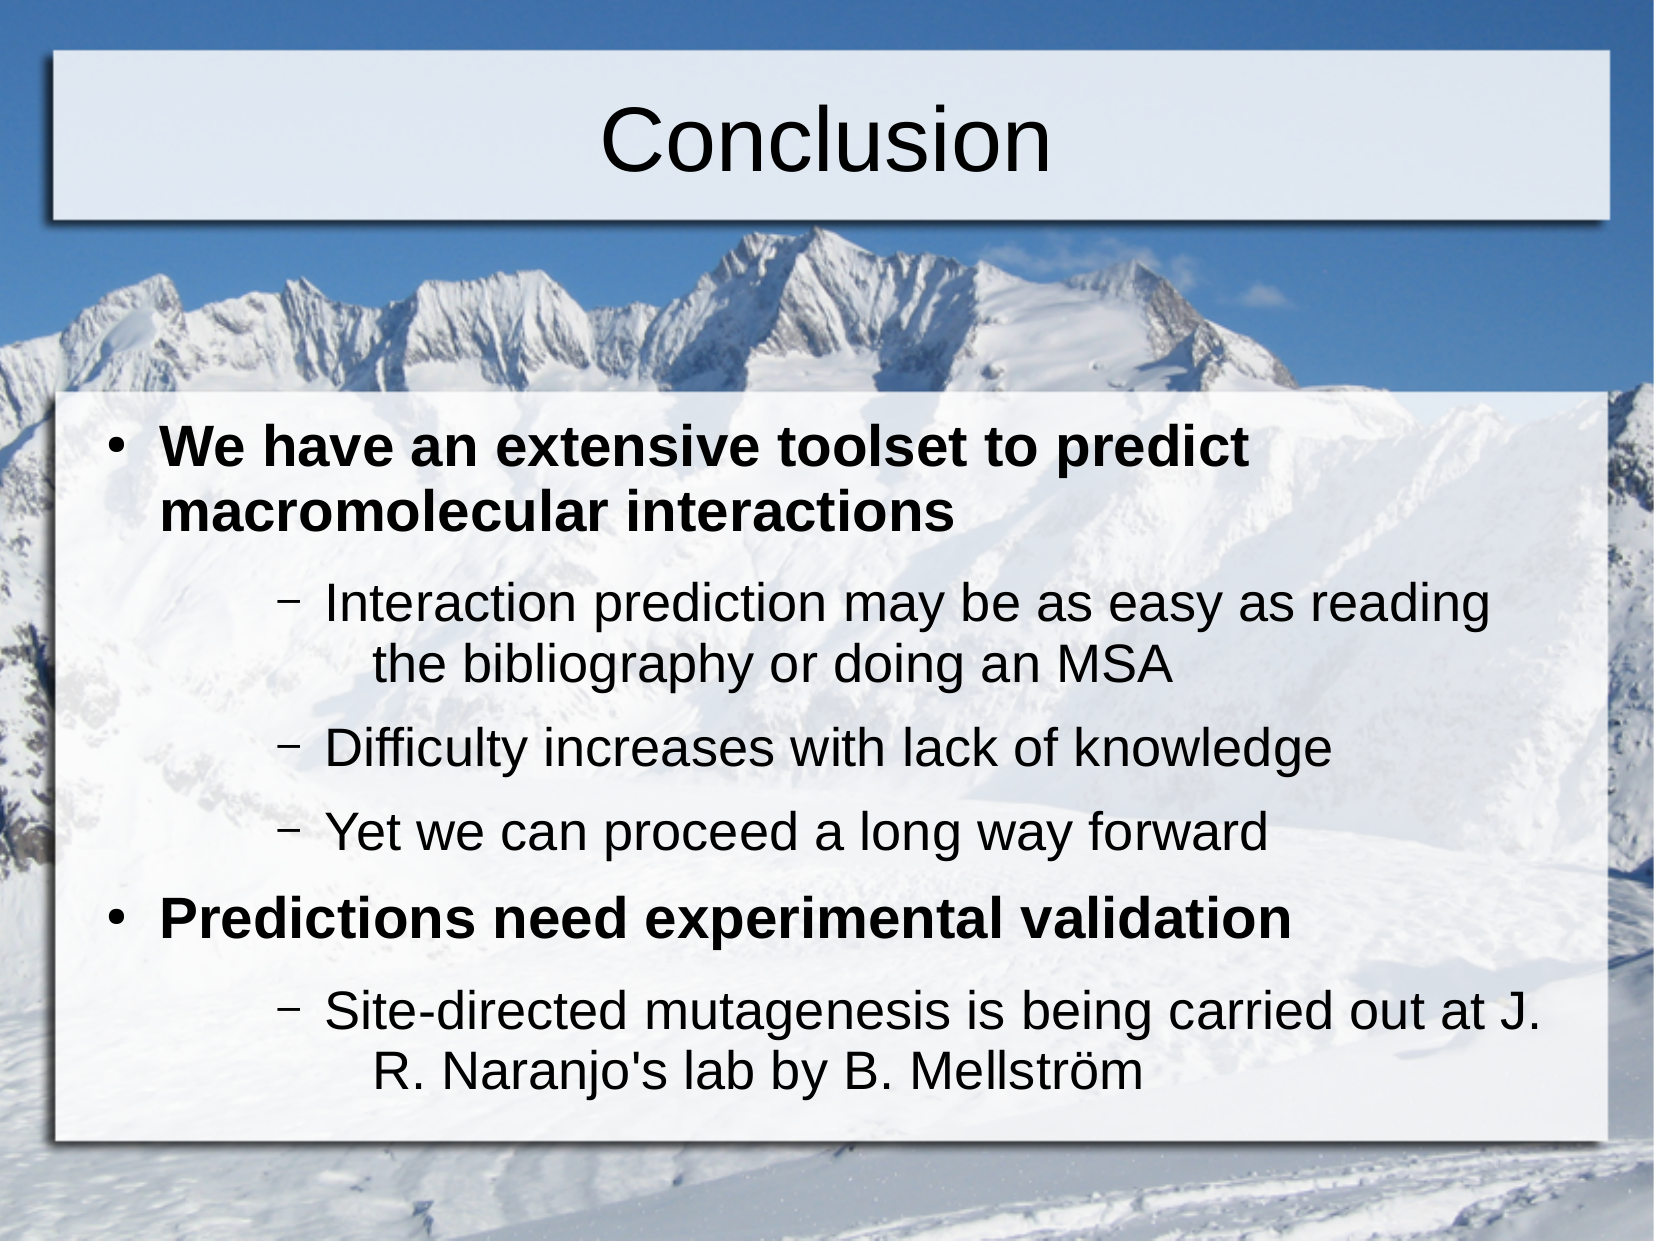

# Conclusion
We have an extensive toolset to predict macromolecular interactions
Interaction prediction may be as easy as reading the bibliography or doing an MSA
Difficulty increases with lack of knowledge
Yet we can proceed a long way forward
Predictions need experimental validation
Site-directed mutagenesis is being carried out at J. R. Naranjo's lab by B. Mellström